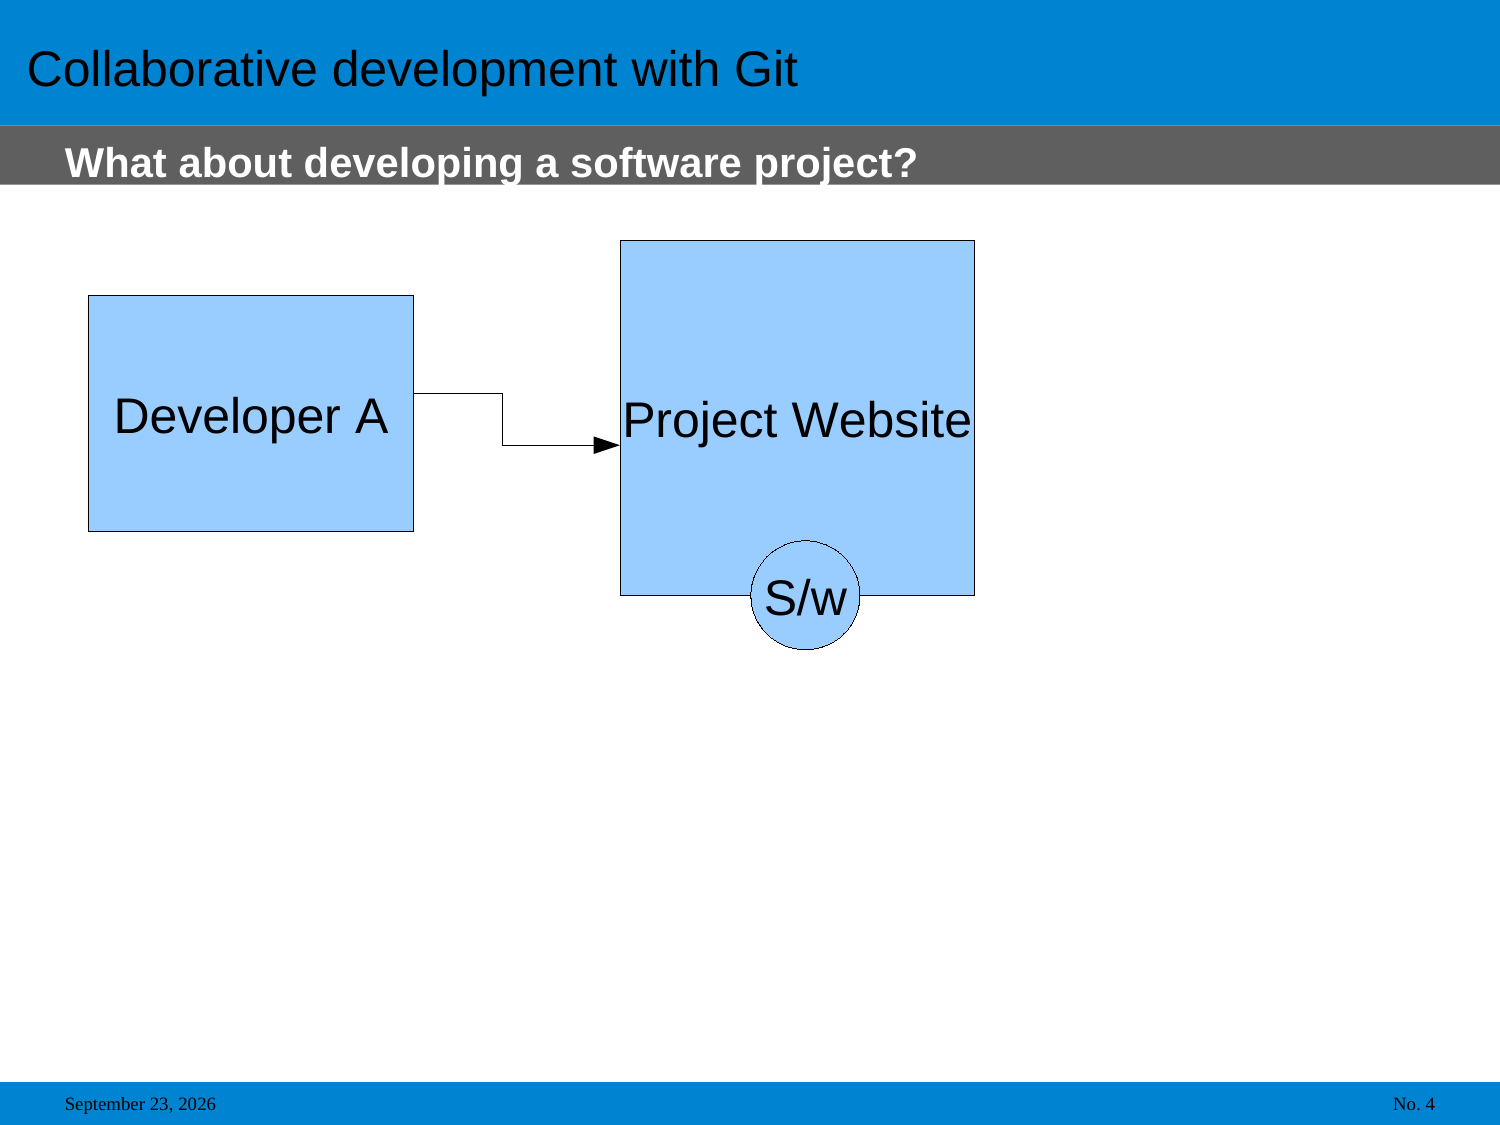

# What about developing a software project?
Project Website
S/w
Developer A
4